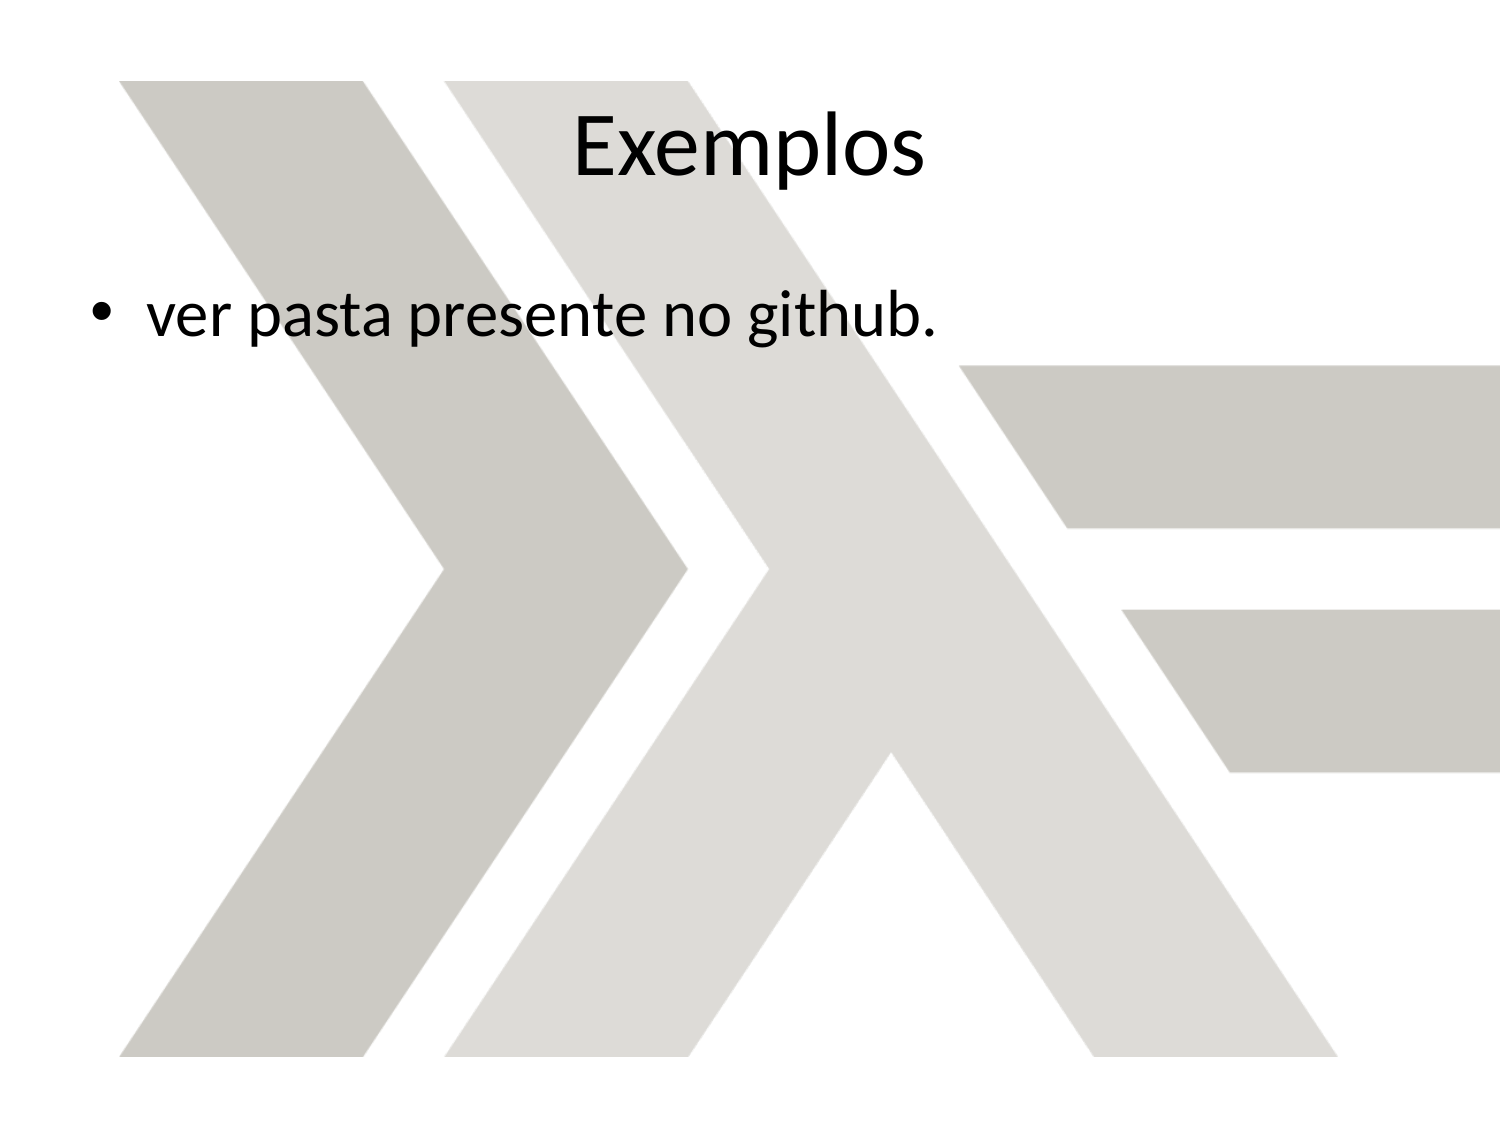

# Exemplos
ver pasta presente no github.